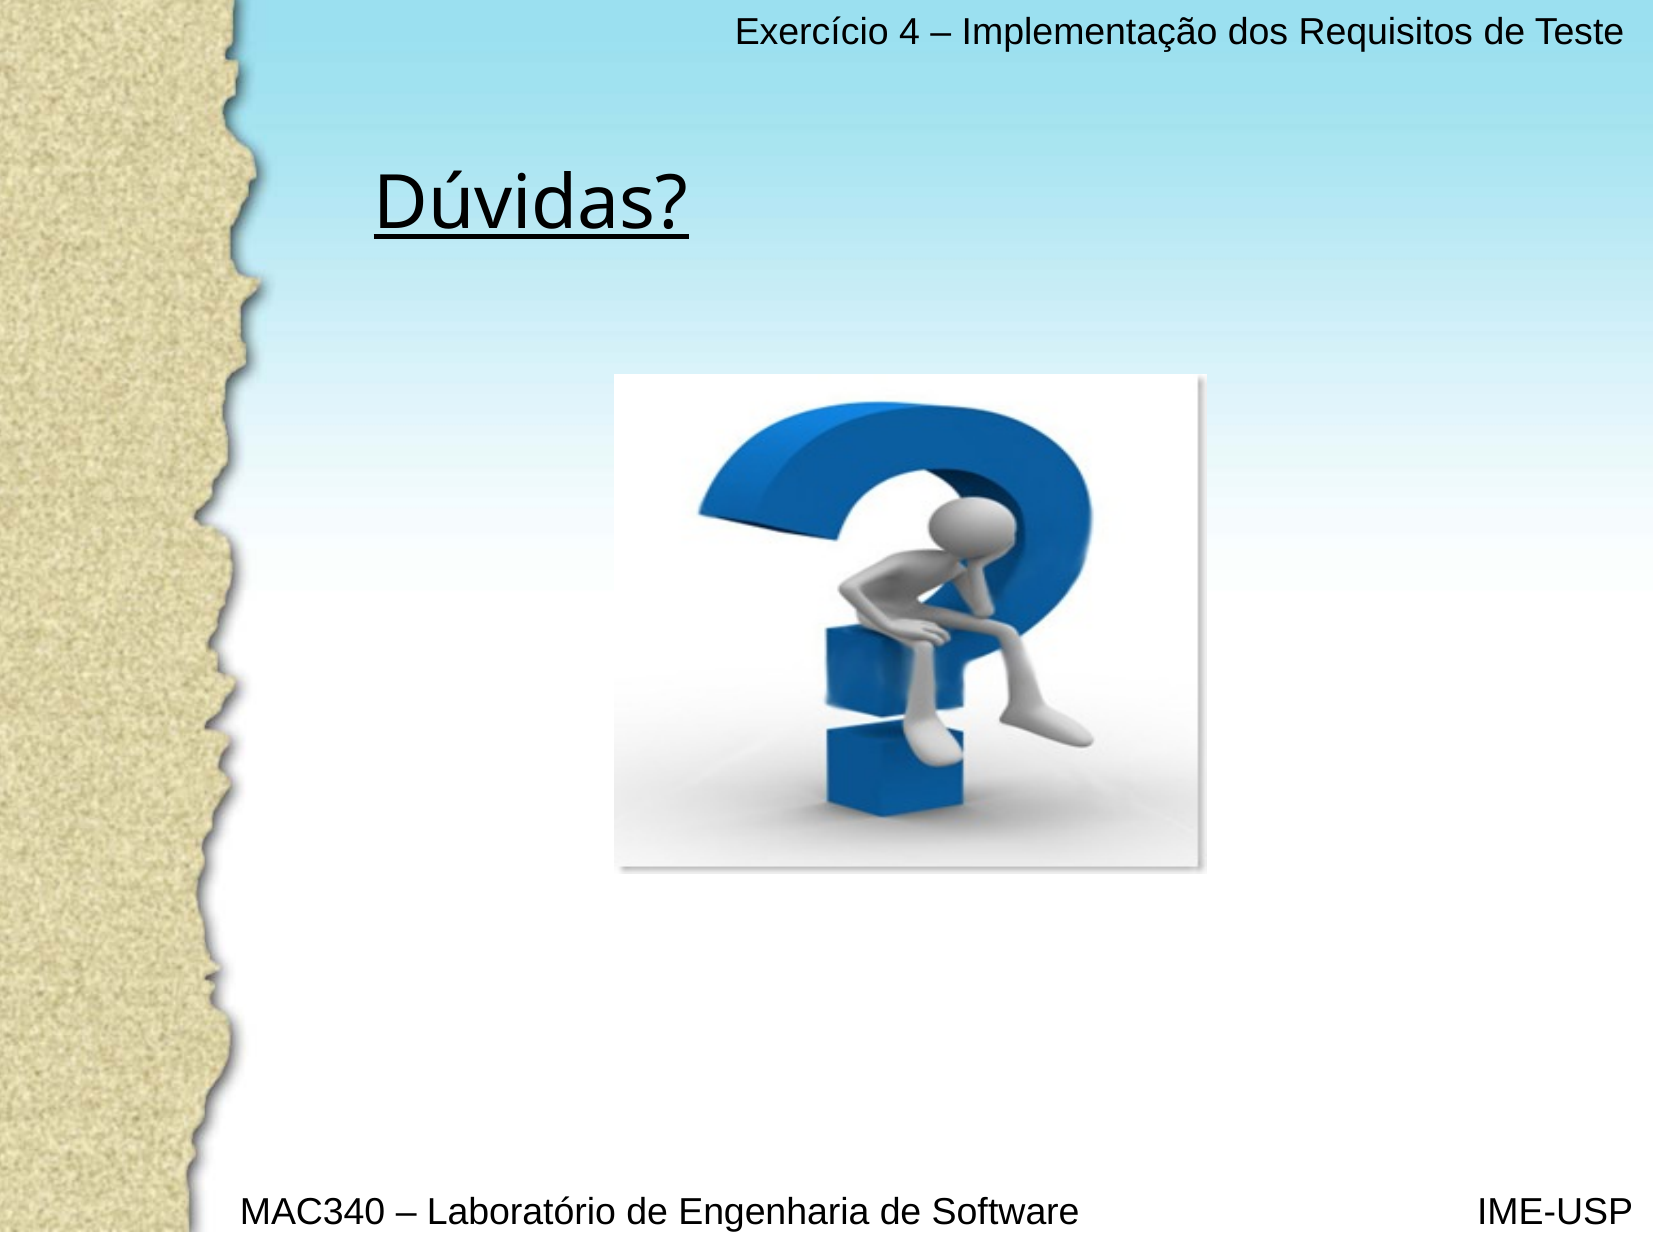

Exercício 4 – Implementação dos Requisitos de Teste
Dúvidas?
			MAC340 – Laboratório de Engenharia de Software IME-USP